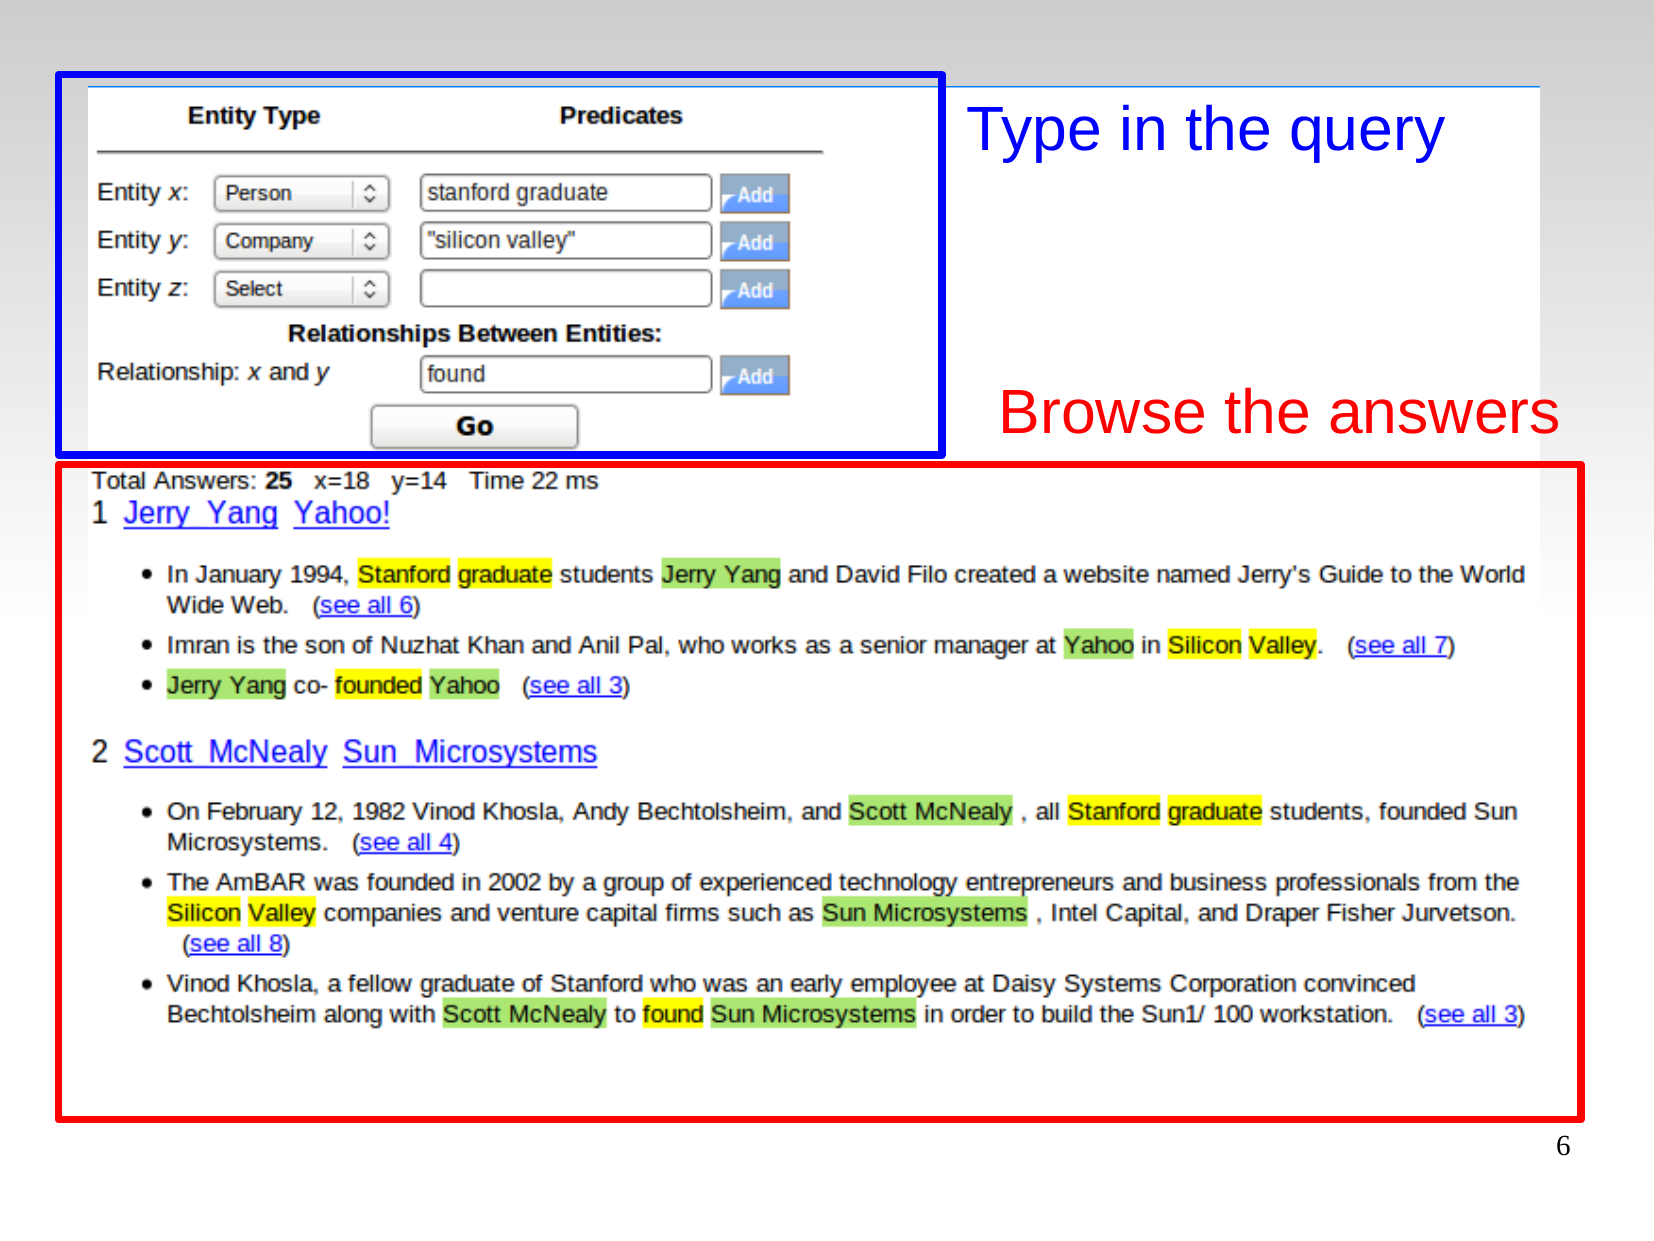

Type in the query
Browse the answers
6